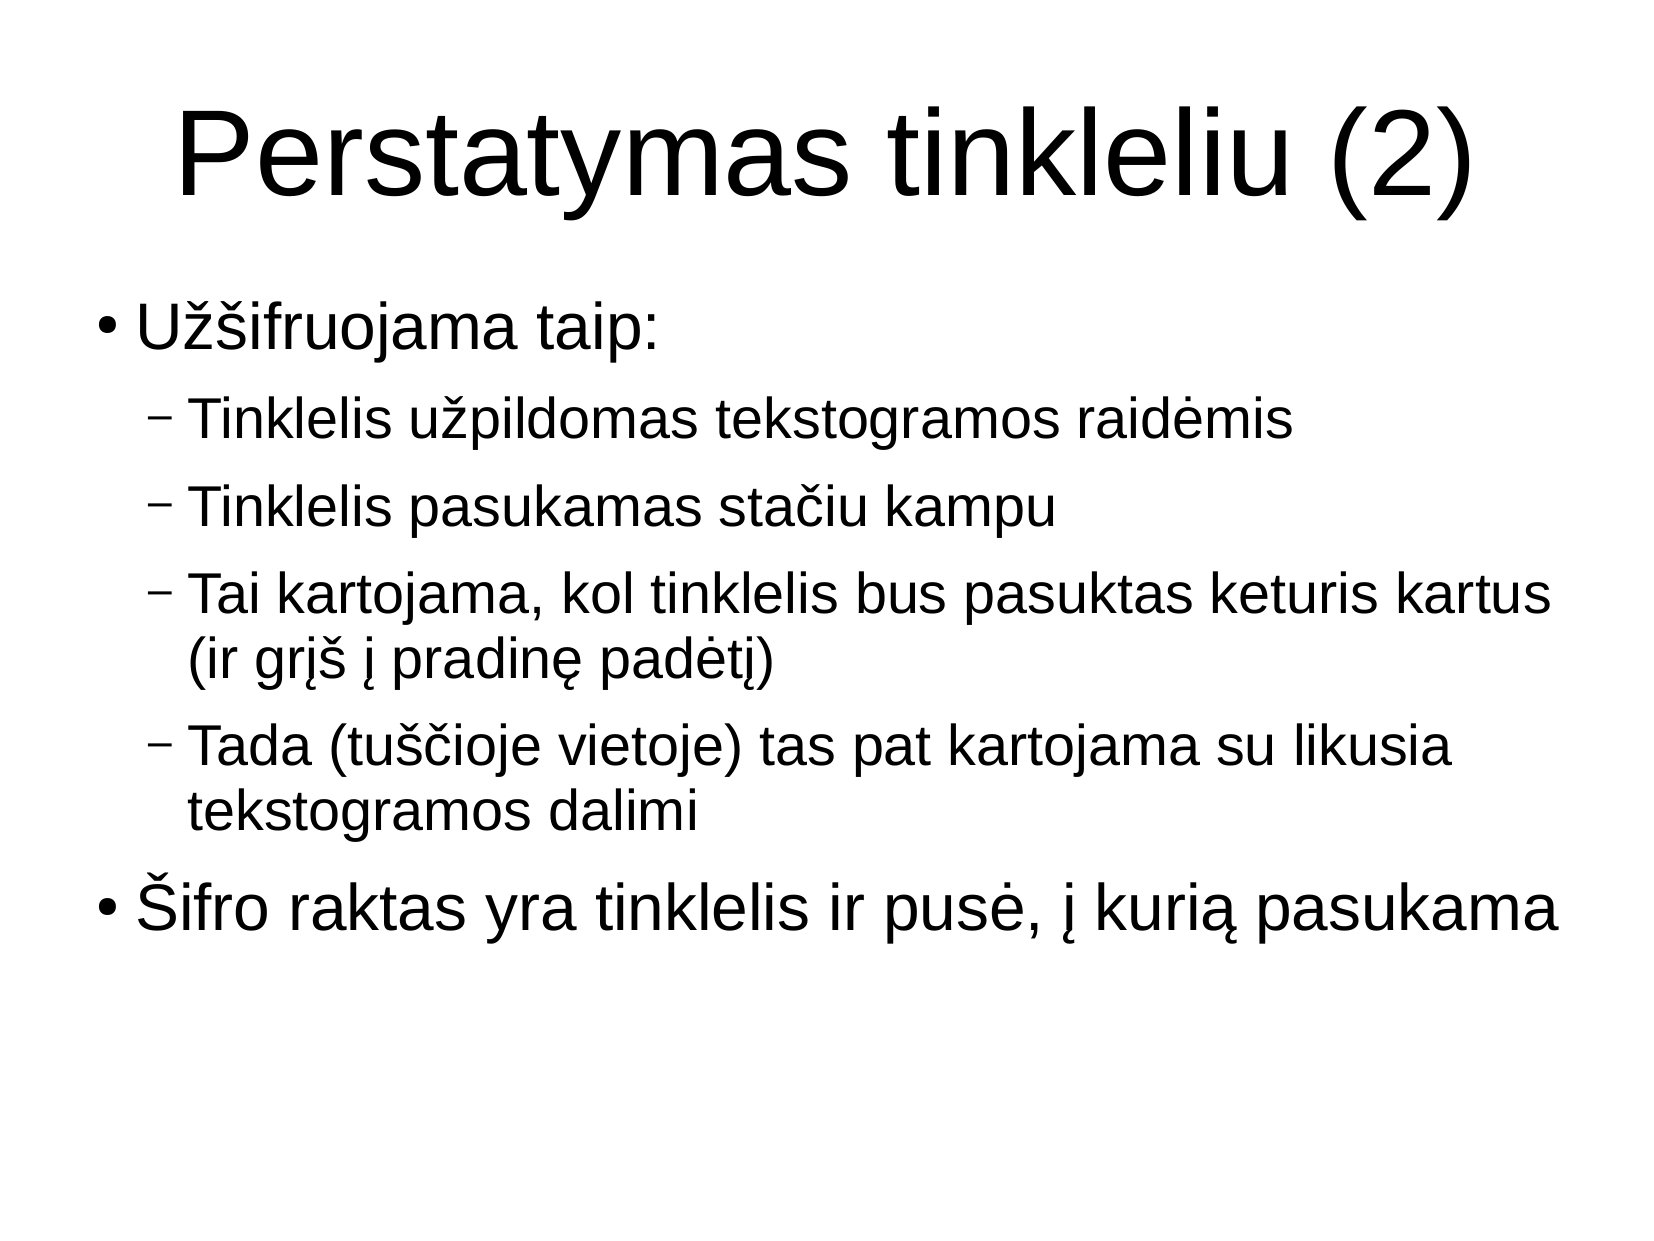

# Perstatymas tinkleliu (2)
Užšifruojama taip:
Tinklelis užpildomas tekstogramos raidėmis
Tinklelis pasukamas stačiu kampu
Tai kartojama, kol tinklelis bus pasuktas keturis kartus (ir grįš į pradinę padėtį)
Tada (tuščioje vietoje) tas pat kartojama su likusia tekstogramos dalimi
Šifro raktas yra tinklelis ir pusė, į kurią pasukama